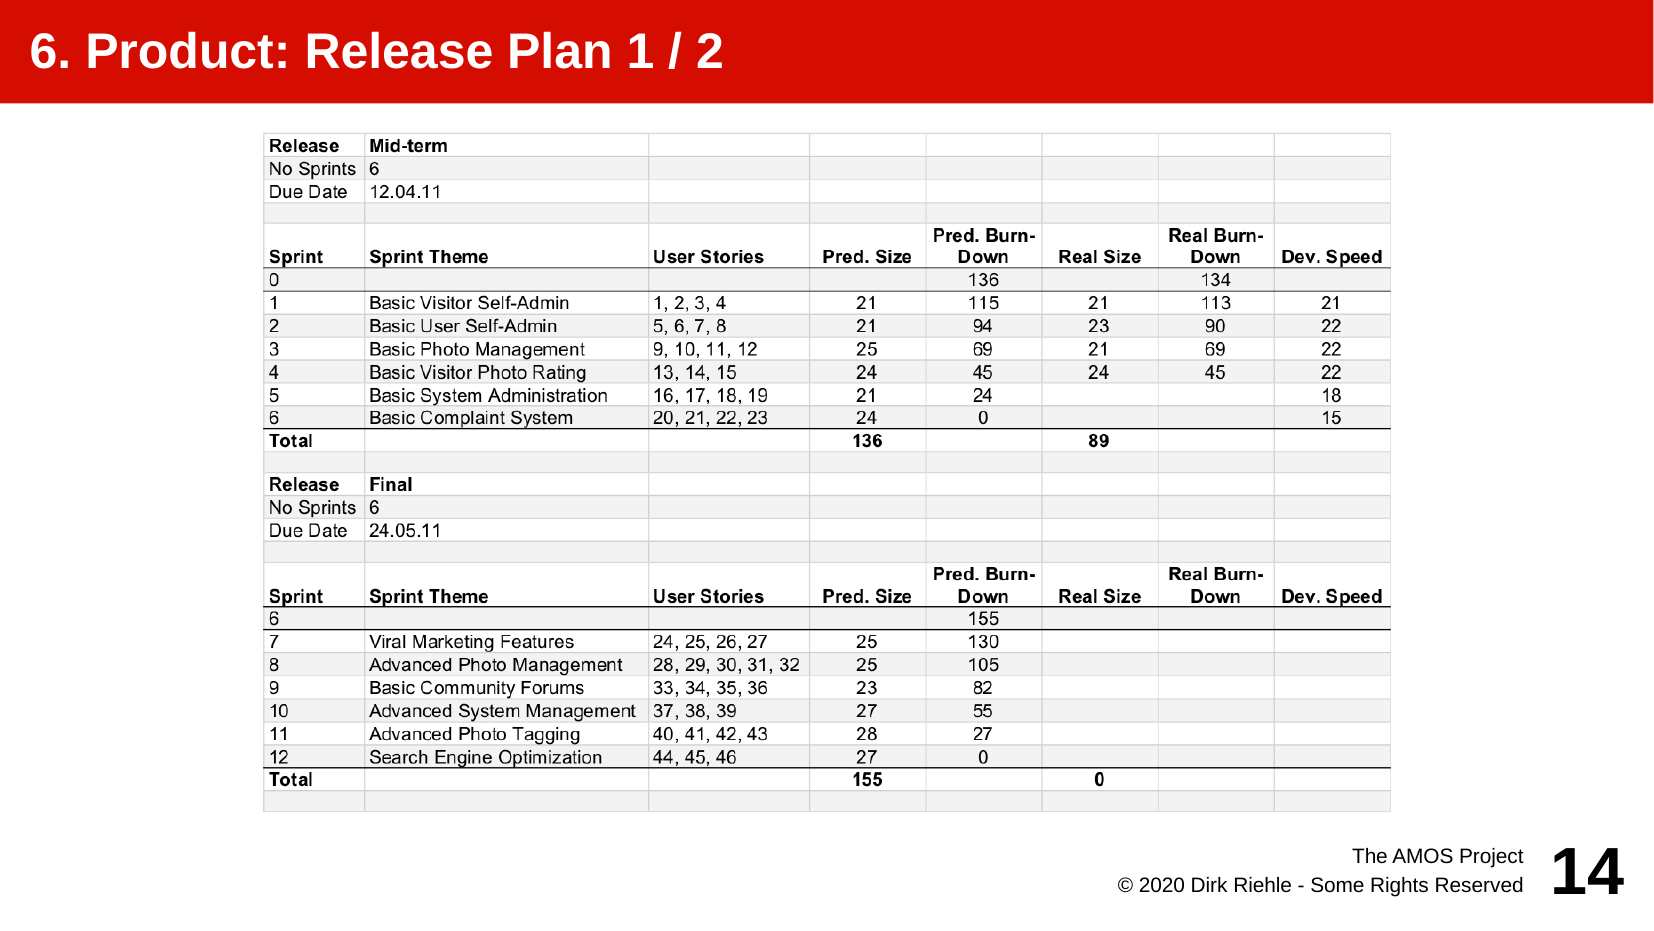

# 6. Product: Release Plan 1 / 2
The AMOS Project
14
© 2020 Dirk Riehle - Some Rights Reserved